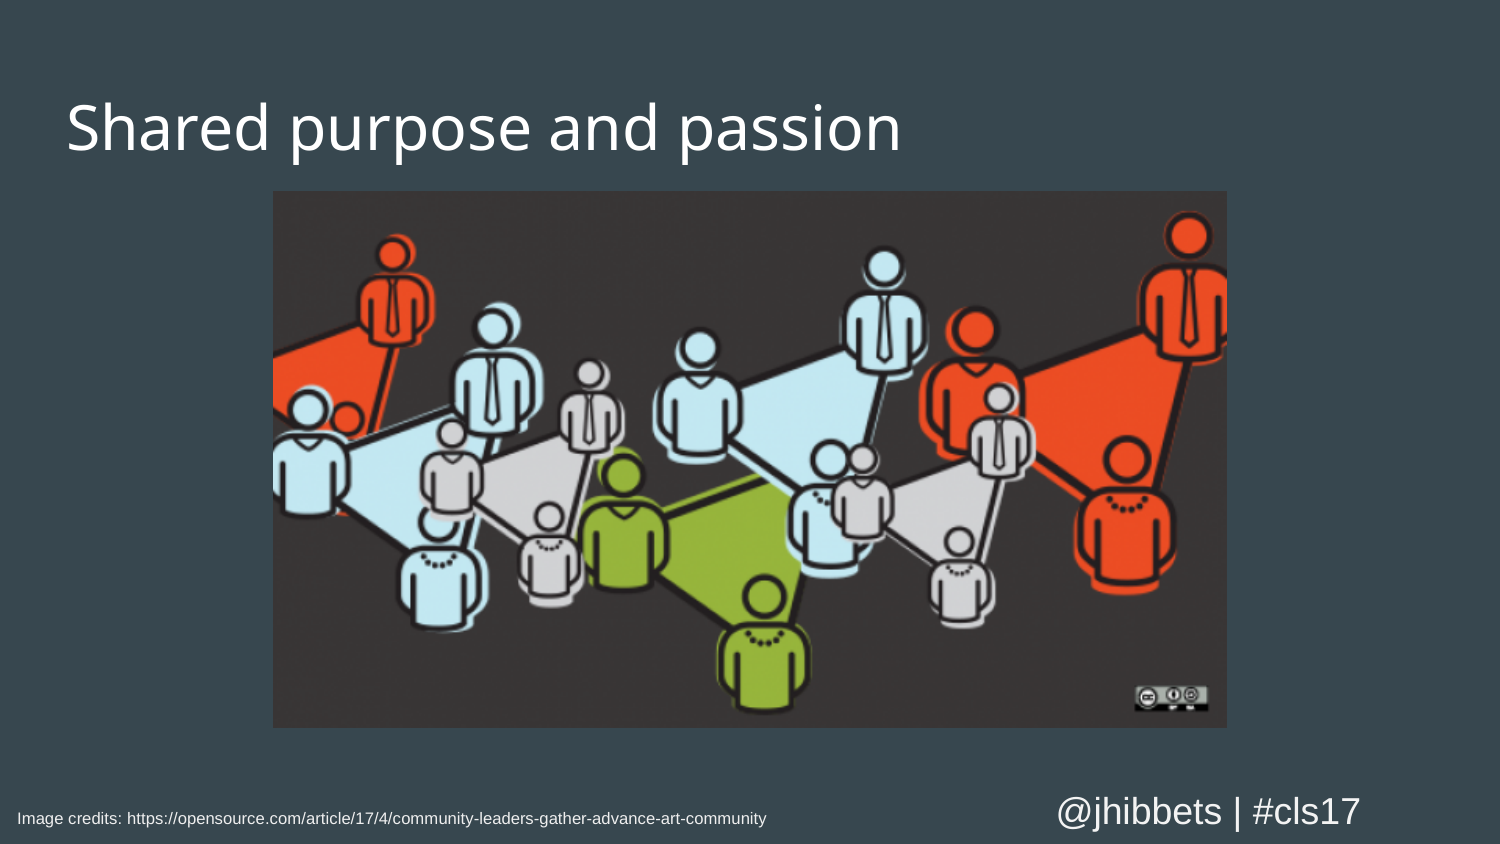

# Shared purpose and passion
Image credits: https://opensource.com/article/17/4/community-leaders-gather-advance-art-community